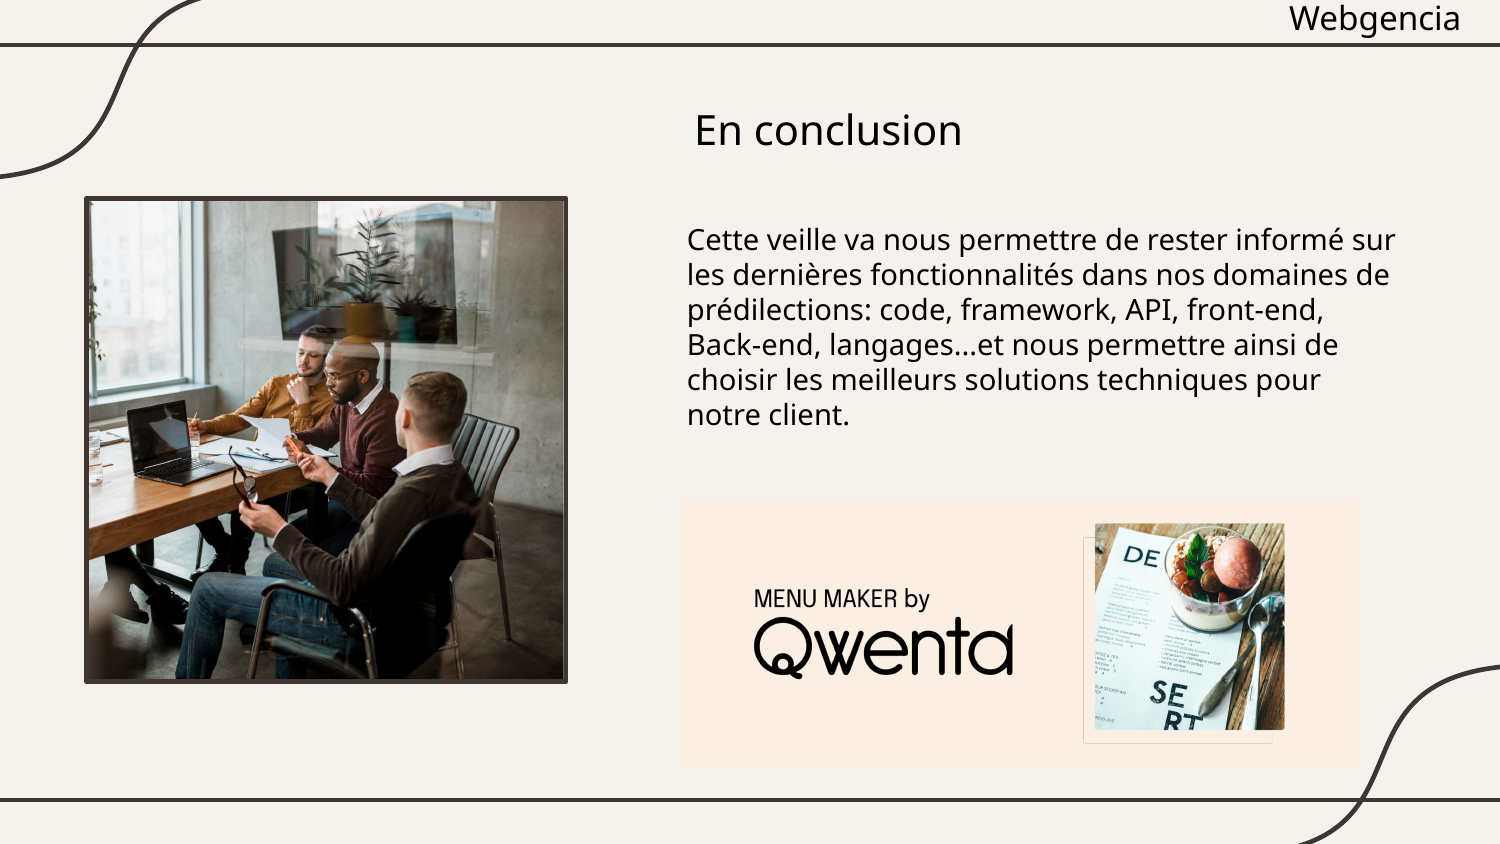

Webgencia
# En conclusion
Cette veille va nous permettre de rester informé sur les dernières fonctionnalités dans nos domaines de prédilections: code, framework, API, front-end, Back-end, langages...et nous permettre ainsi de choisir les meilleurs solutions techniques pour notre client.